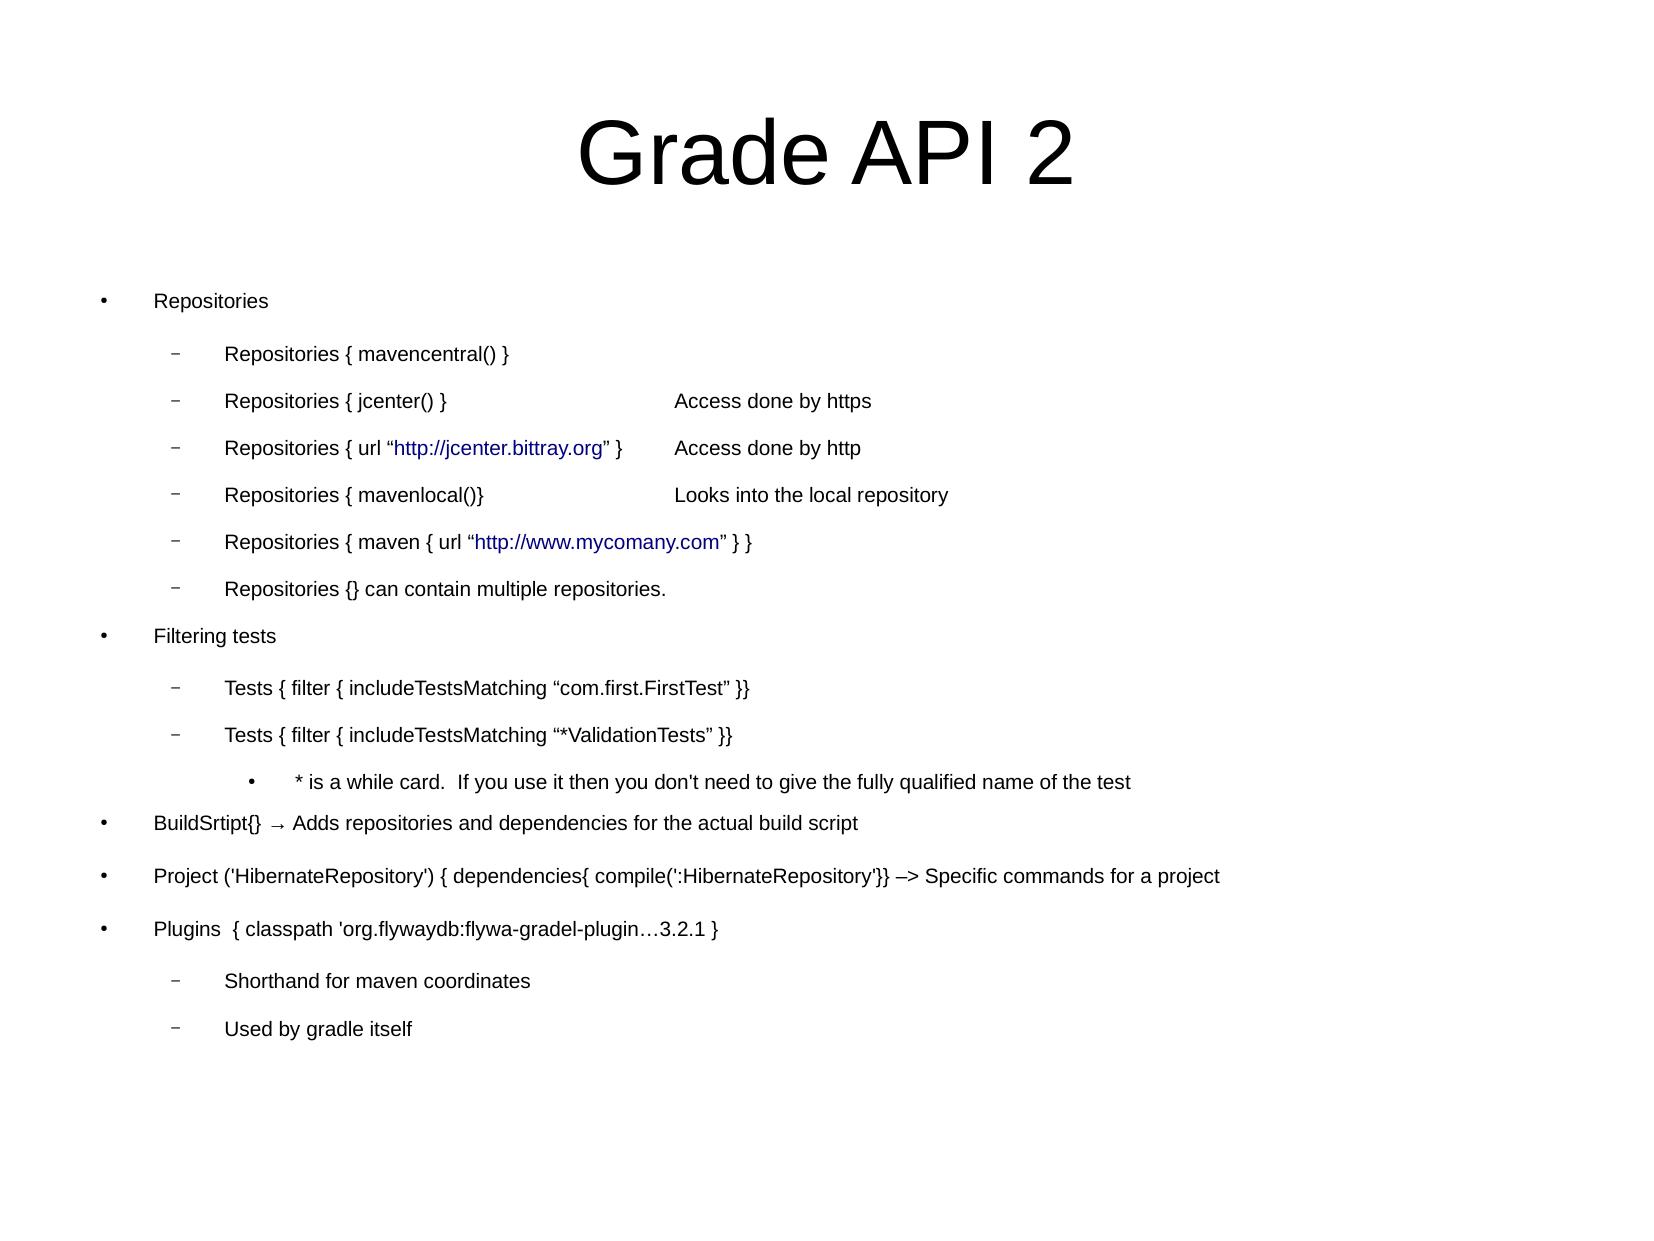

# Grade API 2
Repositories
Repositories { mavencentral() }
Repositories { jcenter() } 			Access done by https
Repositories { url “http://jcenter.bittray.org” }	Access done by http
Repositories { mavenlocal()}			Looks into the local repository
Repositories { maven { url “http://www.mycomany.com” } }
Repositories {} can contain multiple repositories.
Filtering tests
Tests { filter { includeTestsMatching “com.first.FirstTest” }}
Tests { filter { includeTestsMatching “*ValidationTests” }}
* is a while card. If you use it then you don't need to give the fully qualified name of the test
BuildSrtipt{} → Adds repositories and dependencies for the actual build script
Project ('HibernateRepository') { dependencies{ compile(':HibernateRepository'}} –> Specific commands for a project
Plugins { classpath 'org.flywaydb:flywa-gradel-plugin…3.2.1 }
Shorthand for maven coordinates
Used by gradle itself